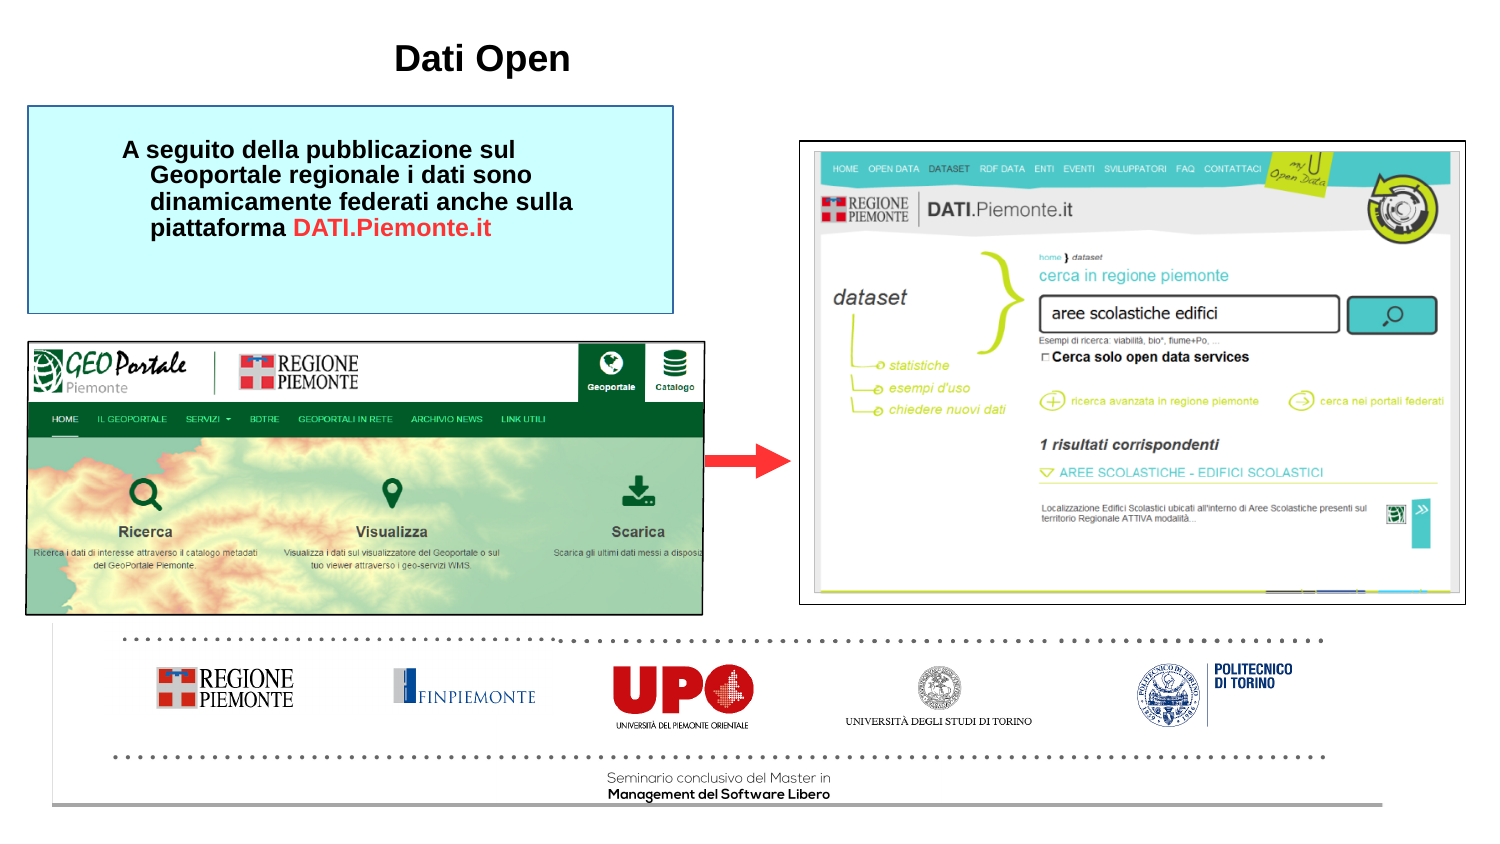

Dati Open
A seguito della pubblicazione sul Geoportale regionale i dati sono dinamicamente federati anche sulla piattaforma DATI.Piemonte.it